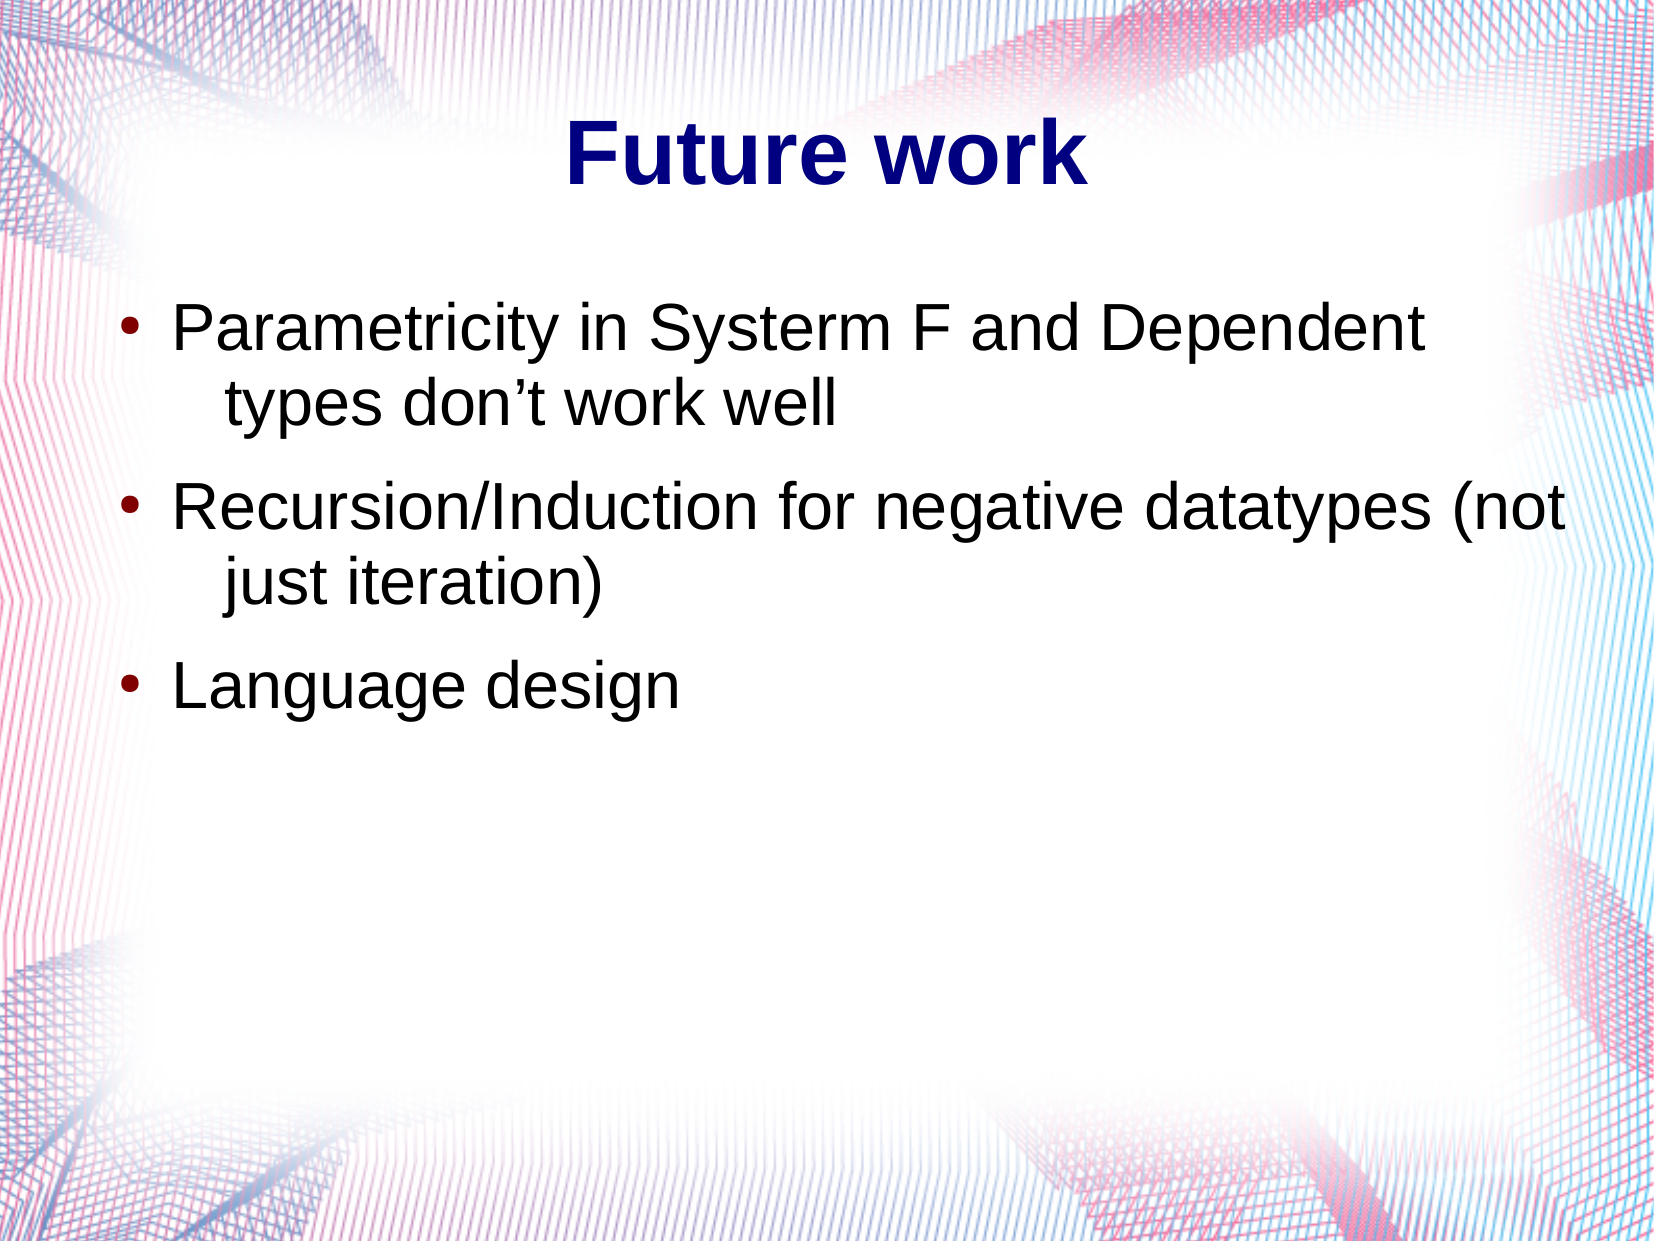

# Future work
Parametricity in Systerm F and Dependent types don’t work well
Recursion/Induction for negative datatypes (not just iteration)
Language design